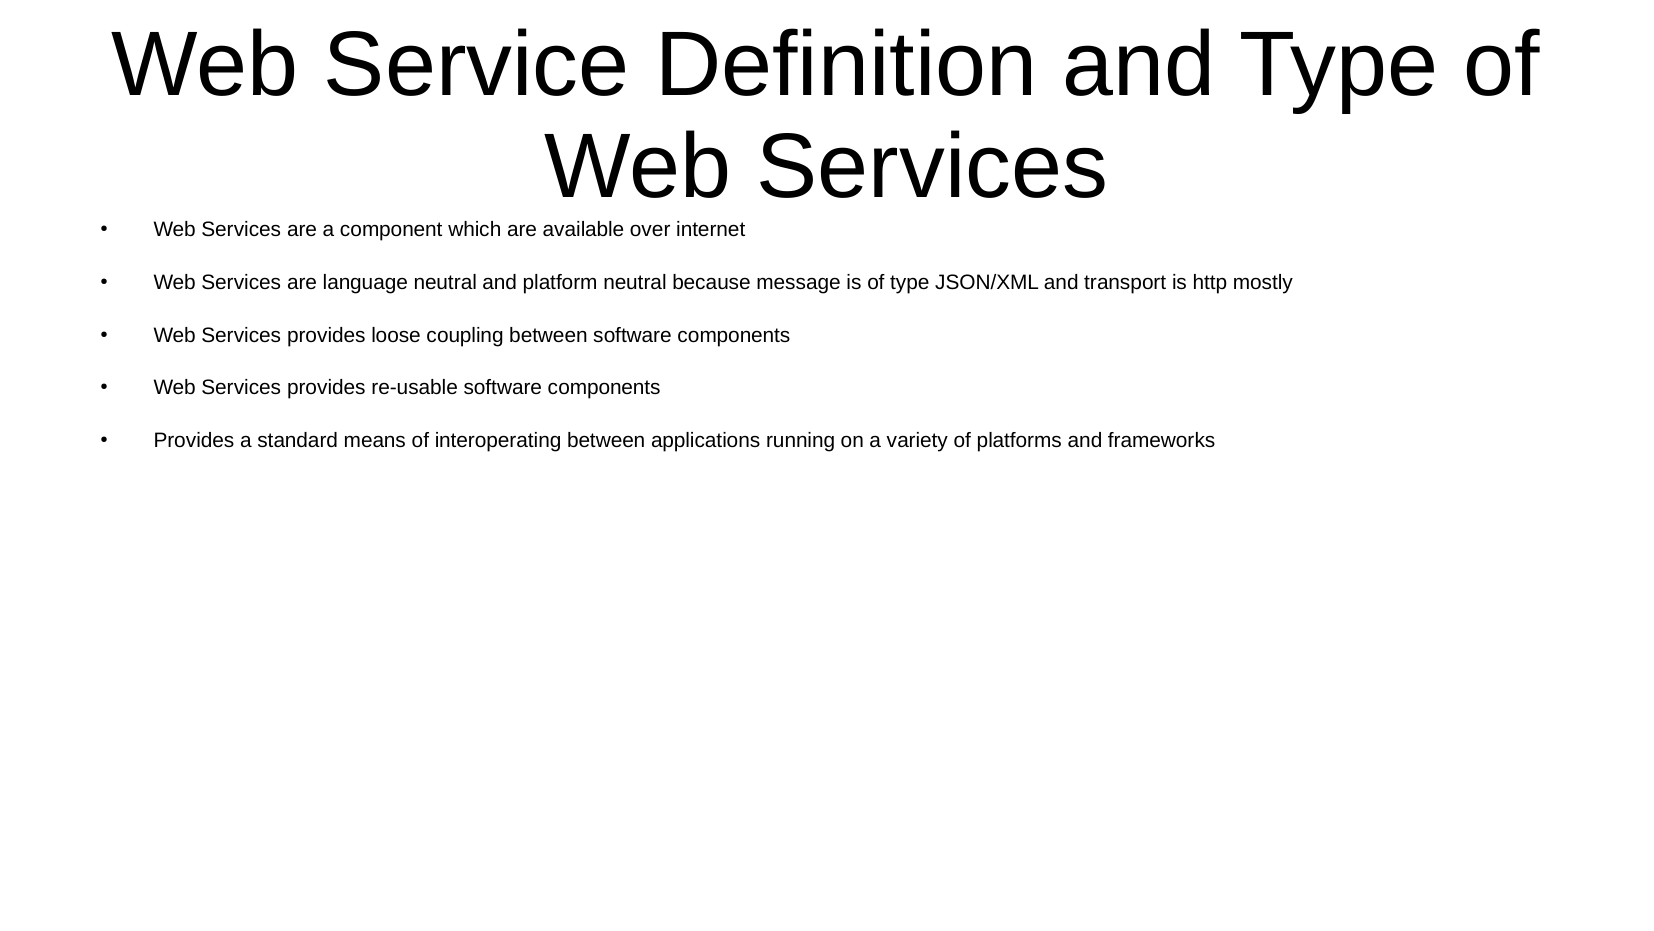

# Web Service Definition and Type of Web Services
Web Services are a component which are available over internet
Web Services are language neutral and platform neutral because message is of type JSON/XML and transport is http mostly
Web Services provides loose coupling between software components
Web Services provides re-usable software components
Provides a standard means of interoperating between applications running on a variety of platforms and frameworks